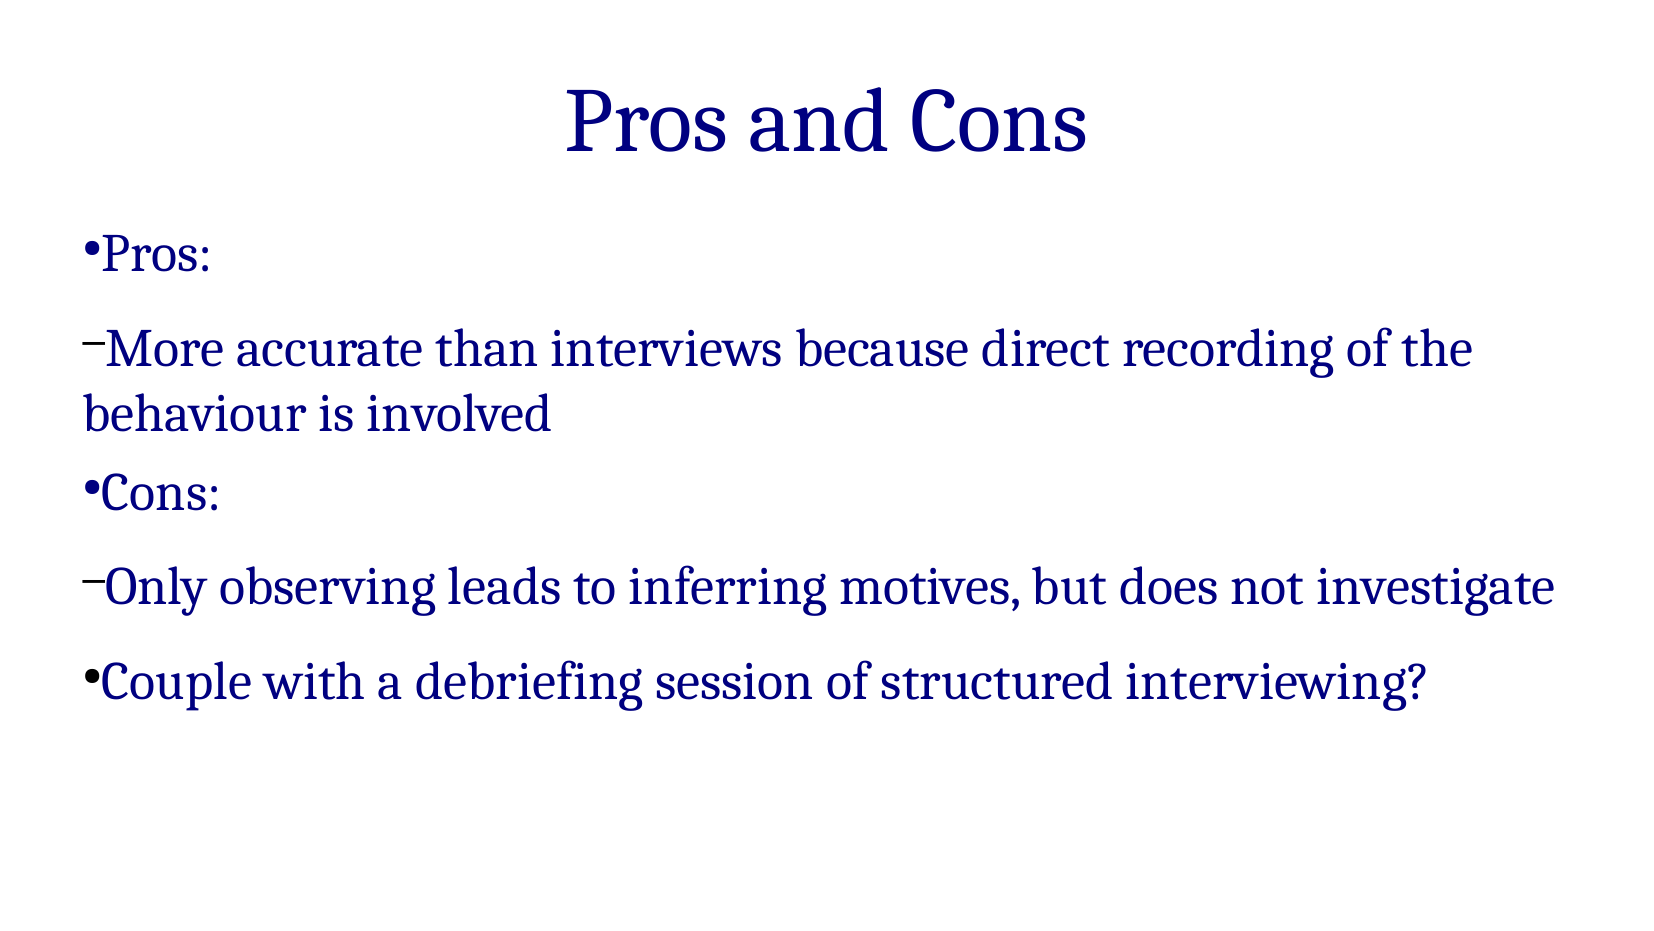

# Pros and Cons
Pros:
More accurate than interviews because direct recording of the behaviour is involved
Cons:
Only observing leads to inferring motives, but does not investigate
Couple with a debriefing session of structured interviewing?